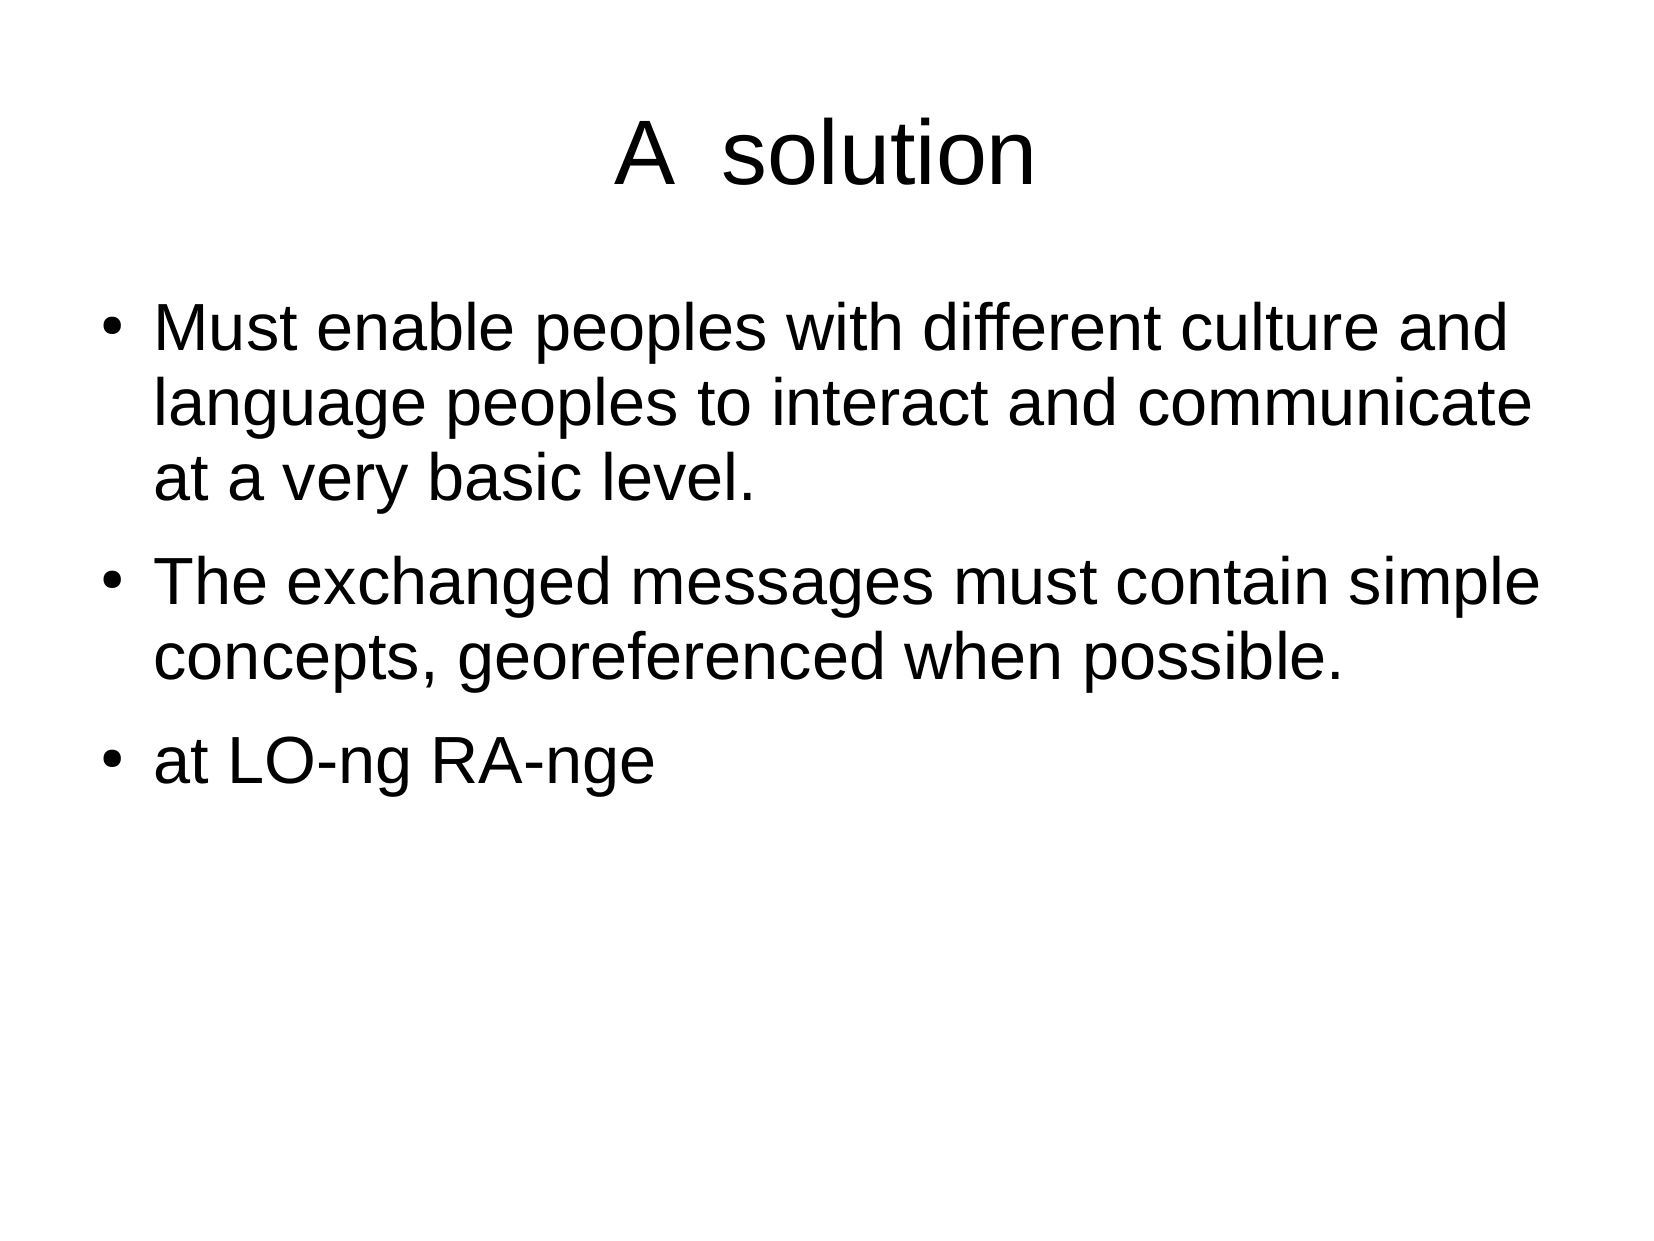

# A solution
Must enable peoples with different culture and language peoples to interact and communicate at a very basic level.
The exchanged messages must contain simple concepts, georeferenced when possible.
at LO-ng RA-nge